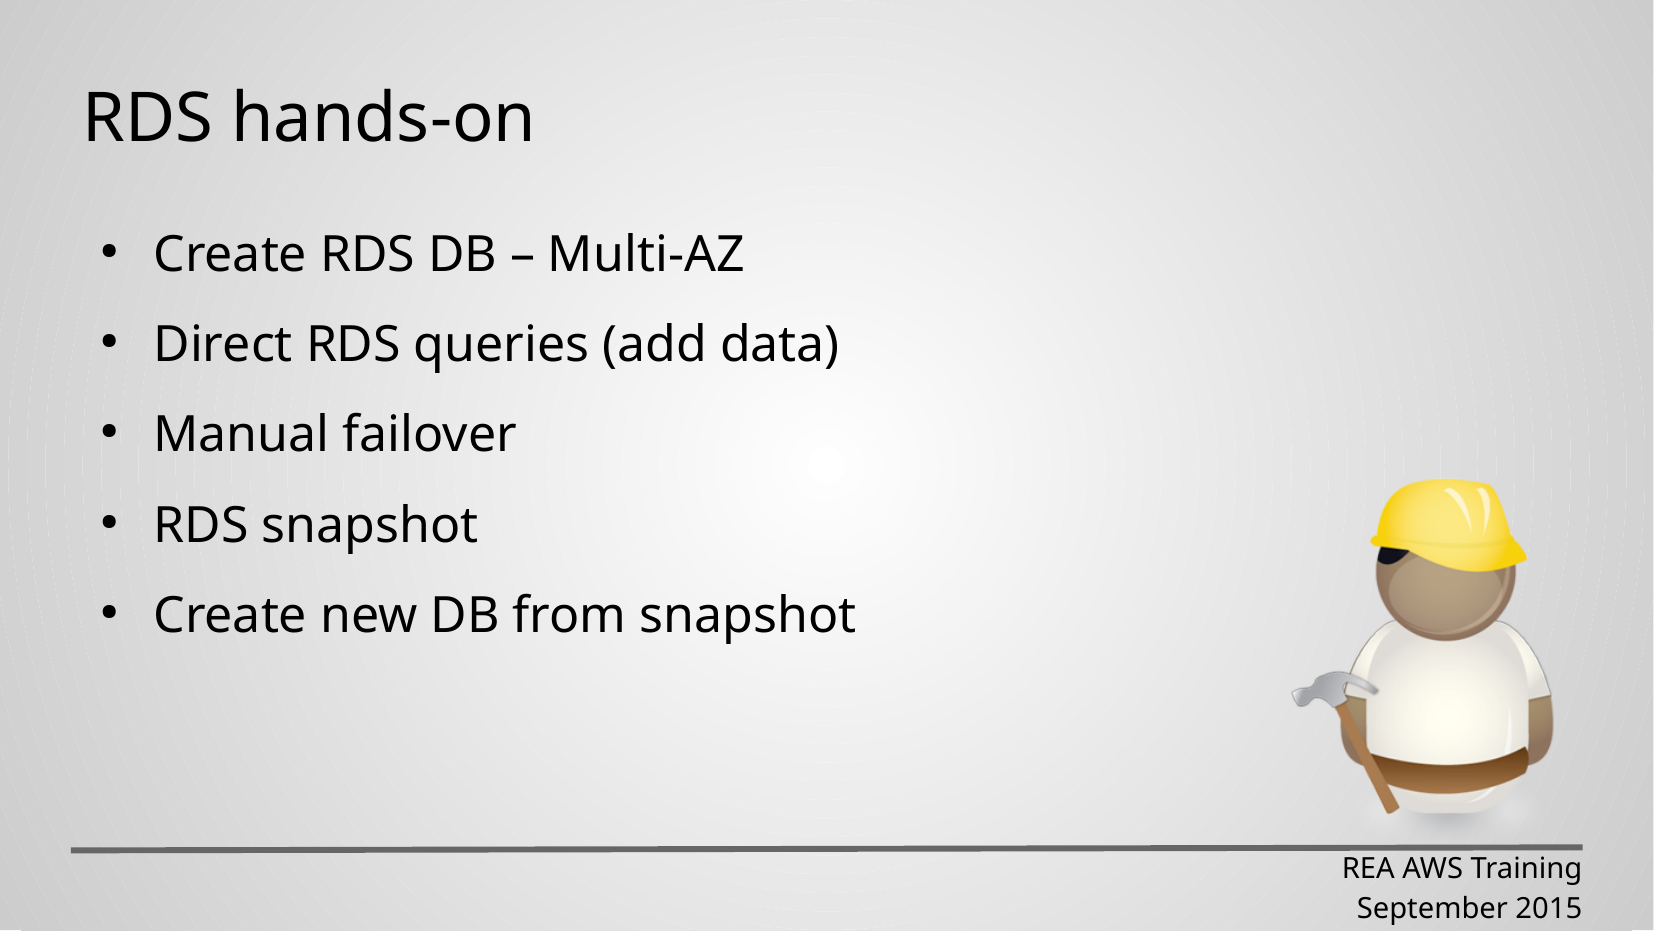

# RDS hands-on
Create RDS DB – Multi-AZ
Direct RDS queries (add data)
Manual failover
RDS snapshot
Create new DB from snapshot